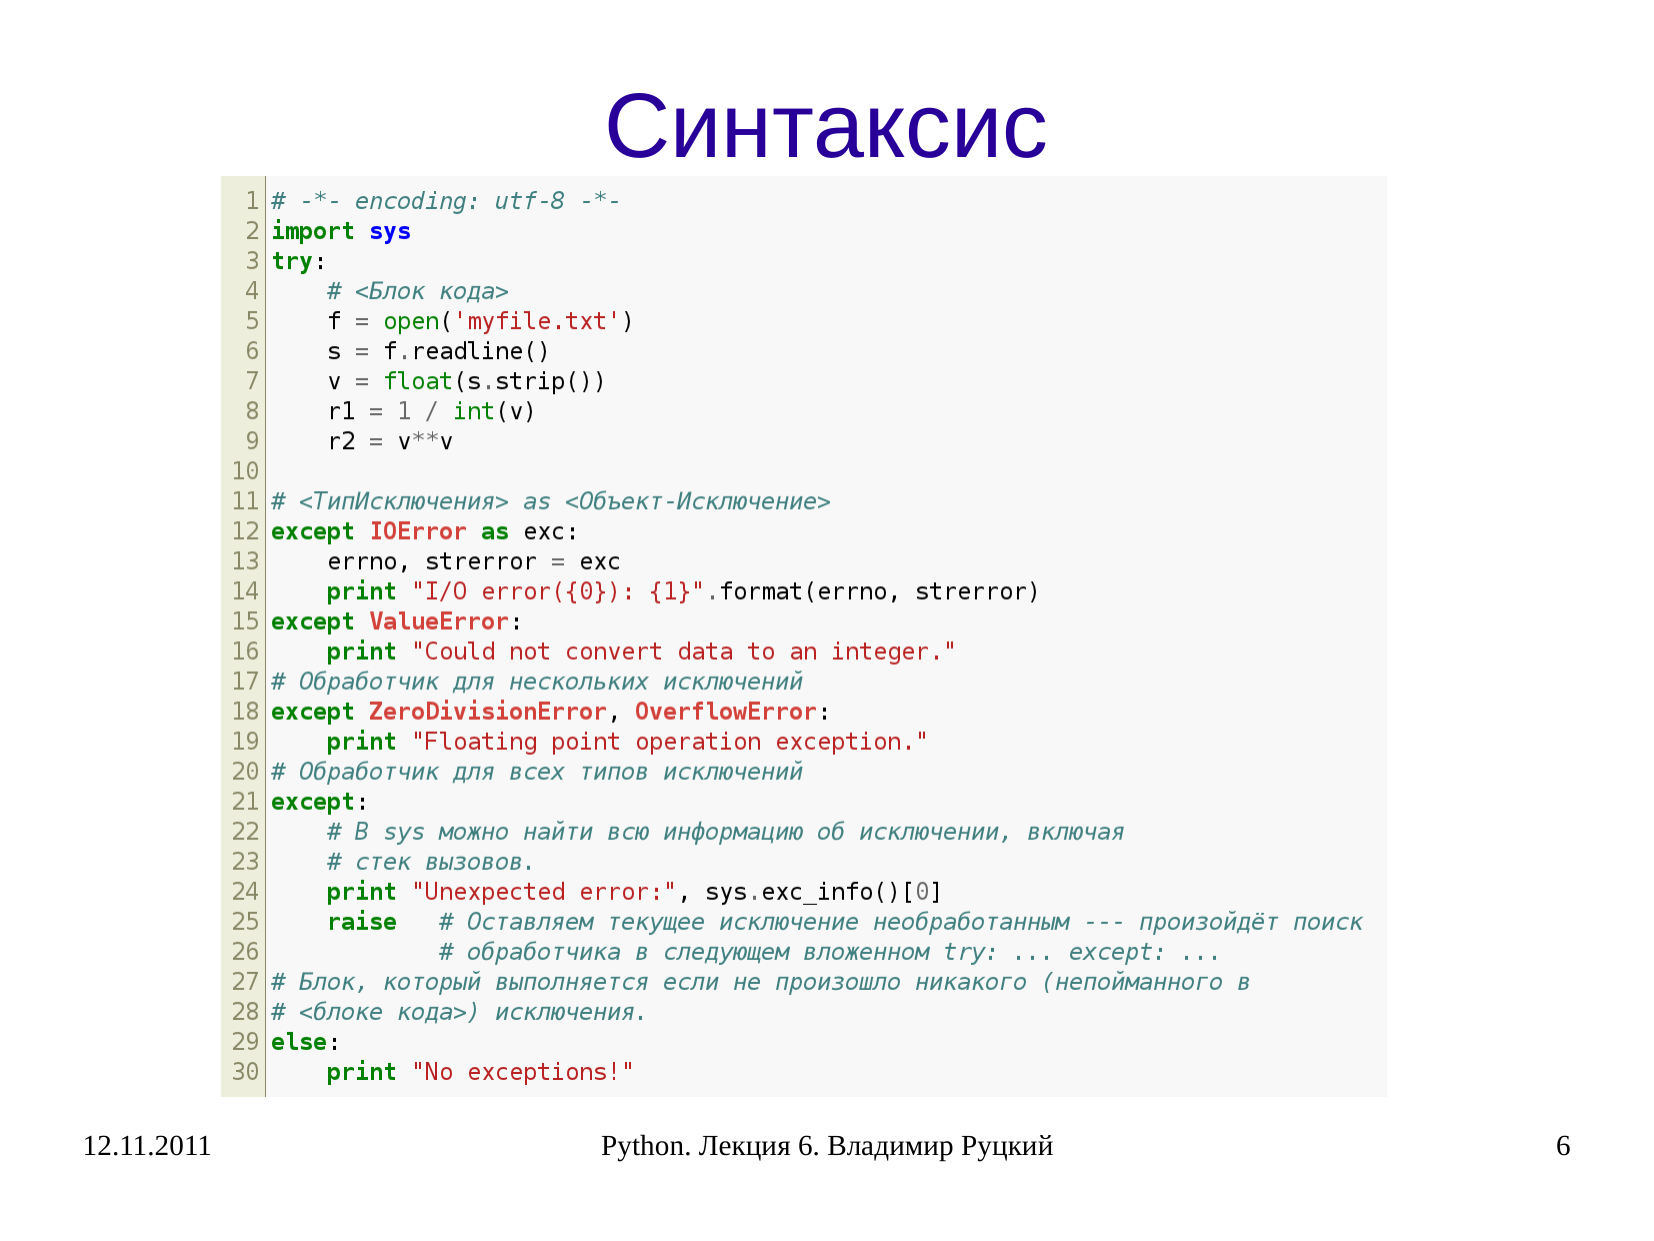

# Синтаксис
12.11.2011
Python. Лекция 6. Владимир Руцкий
6